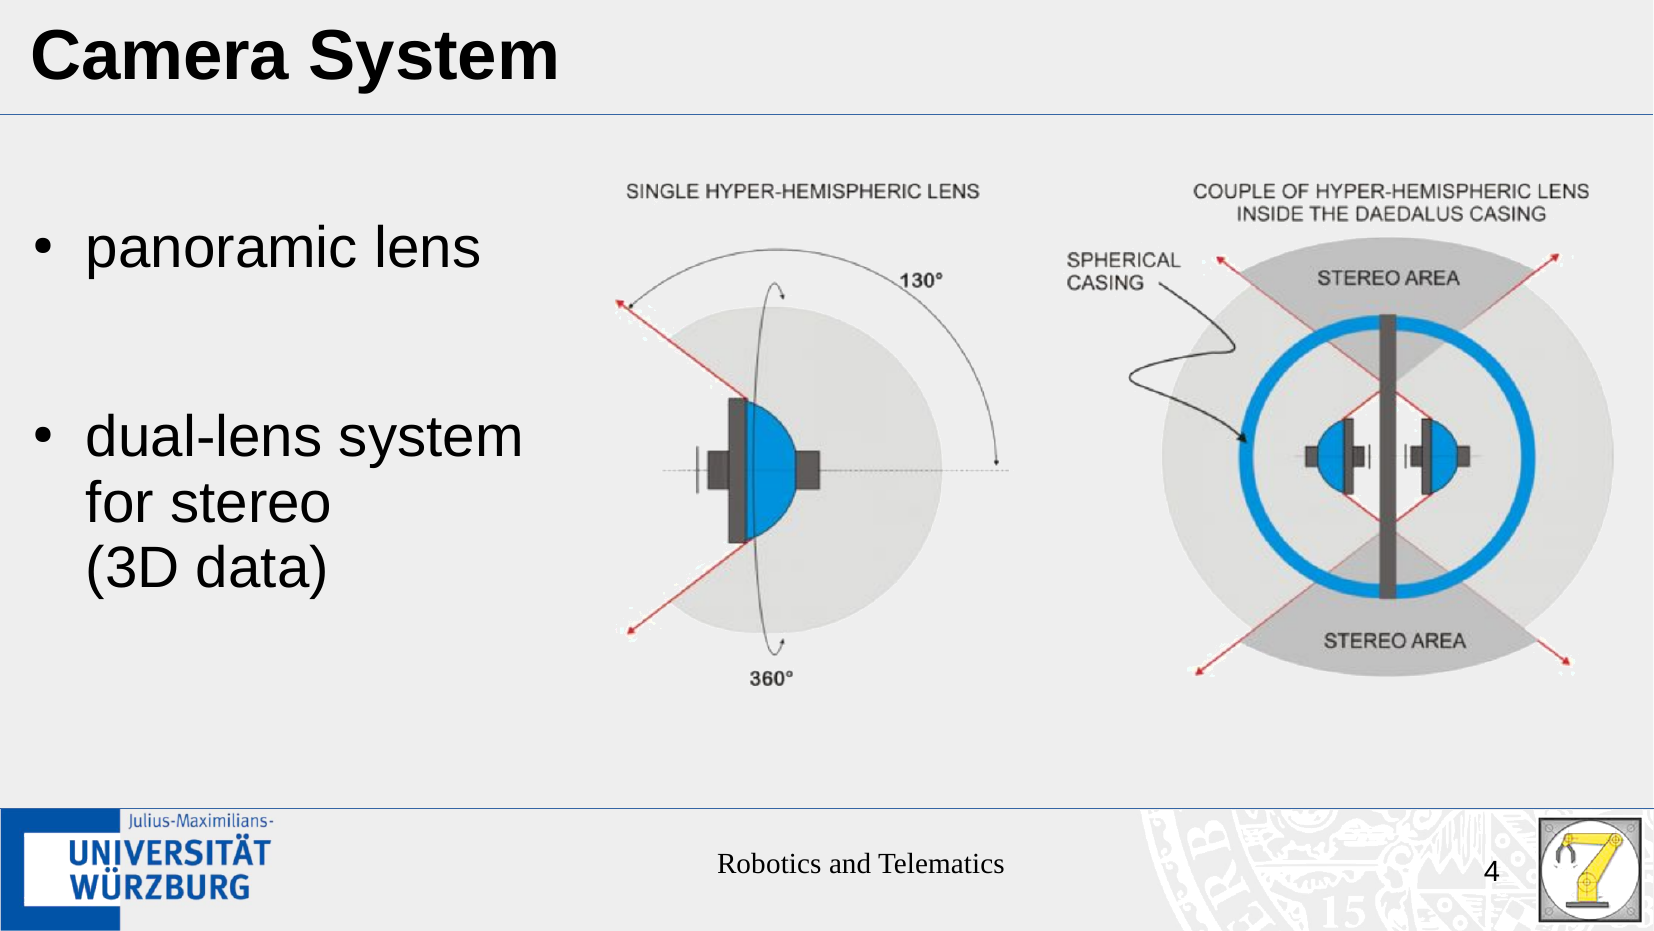

# Camera System
panoramic lens
dual-lens system
for stereo
(3D data)